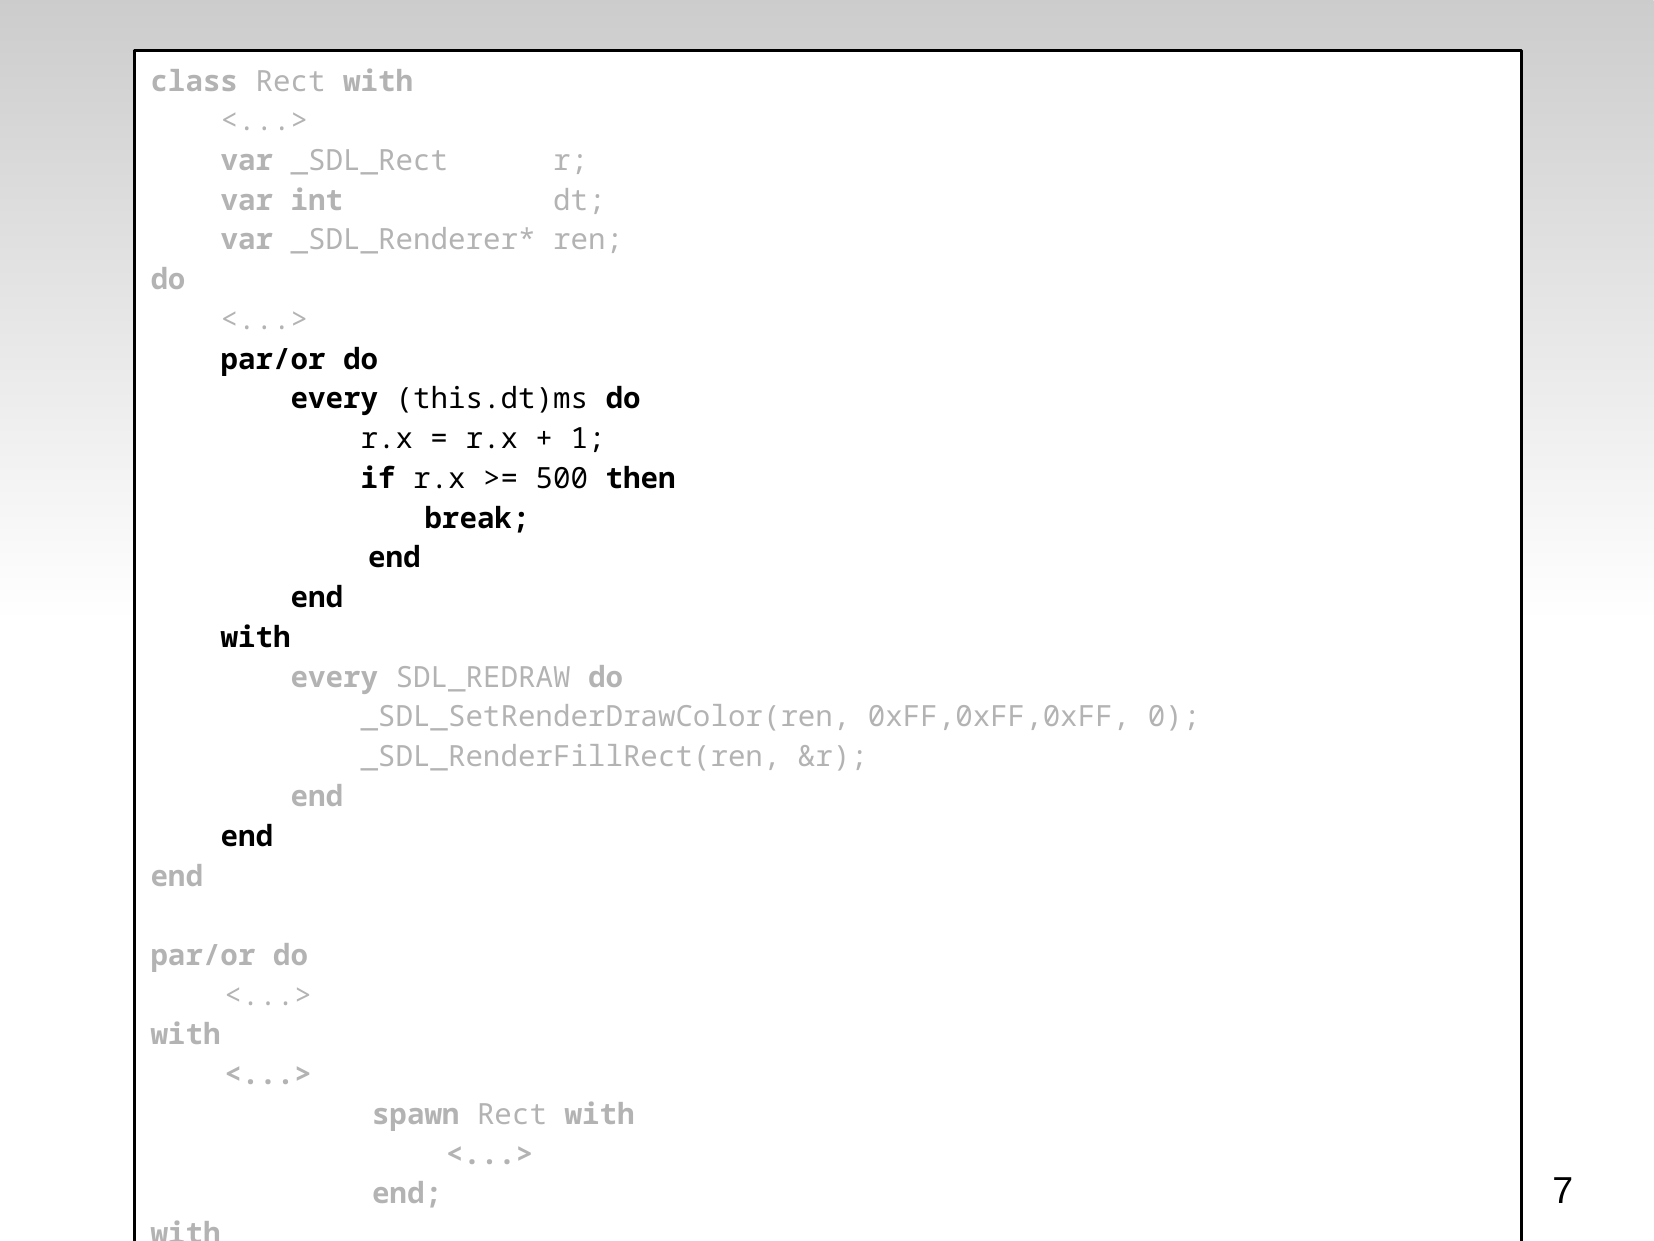

class Rect with
 <...>
 var _SDL_Rect r;
 var int dt;
 var _SDL_Renderer* ren;
do
 <...>
 par/or do
 every (this.dt)ms do
 r.x = r.x + 1;
 if r.x >= 500 then
			 break;
		 end
 end
 with
 every SDL_REDRAW do
 _SDL_SetRenderDrawColor(ren, 0xFF,0xFF,0xFF, 0);
 _SDL_RenderFillRect(ren, &r);
 end
 end
end
par/or do
	<...>
with
	<...>
			spawn Rect with
				<...>
			end;
with
	await SDL_QUIT;
end
7